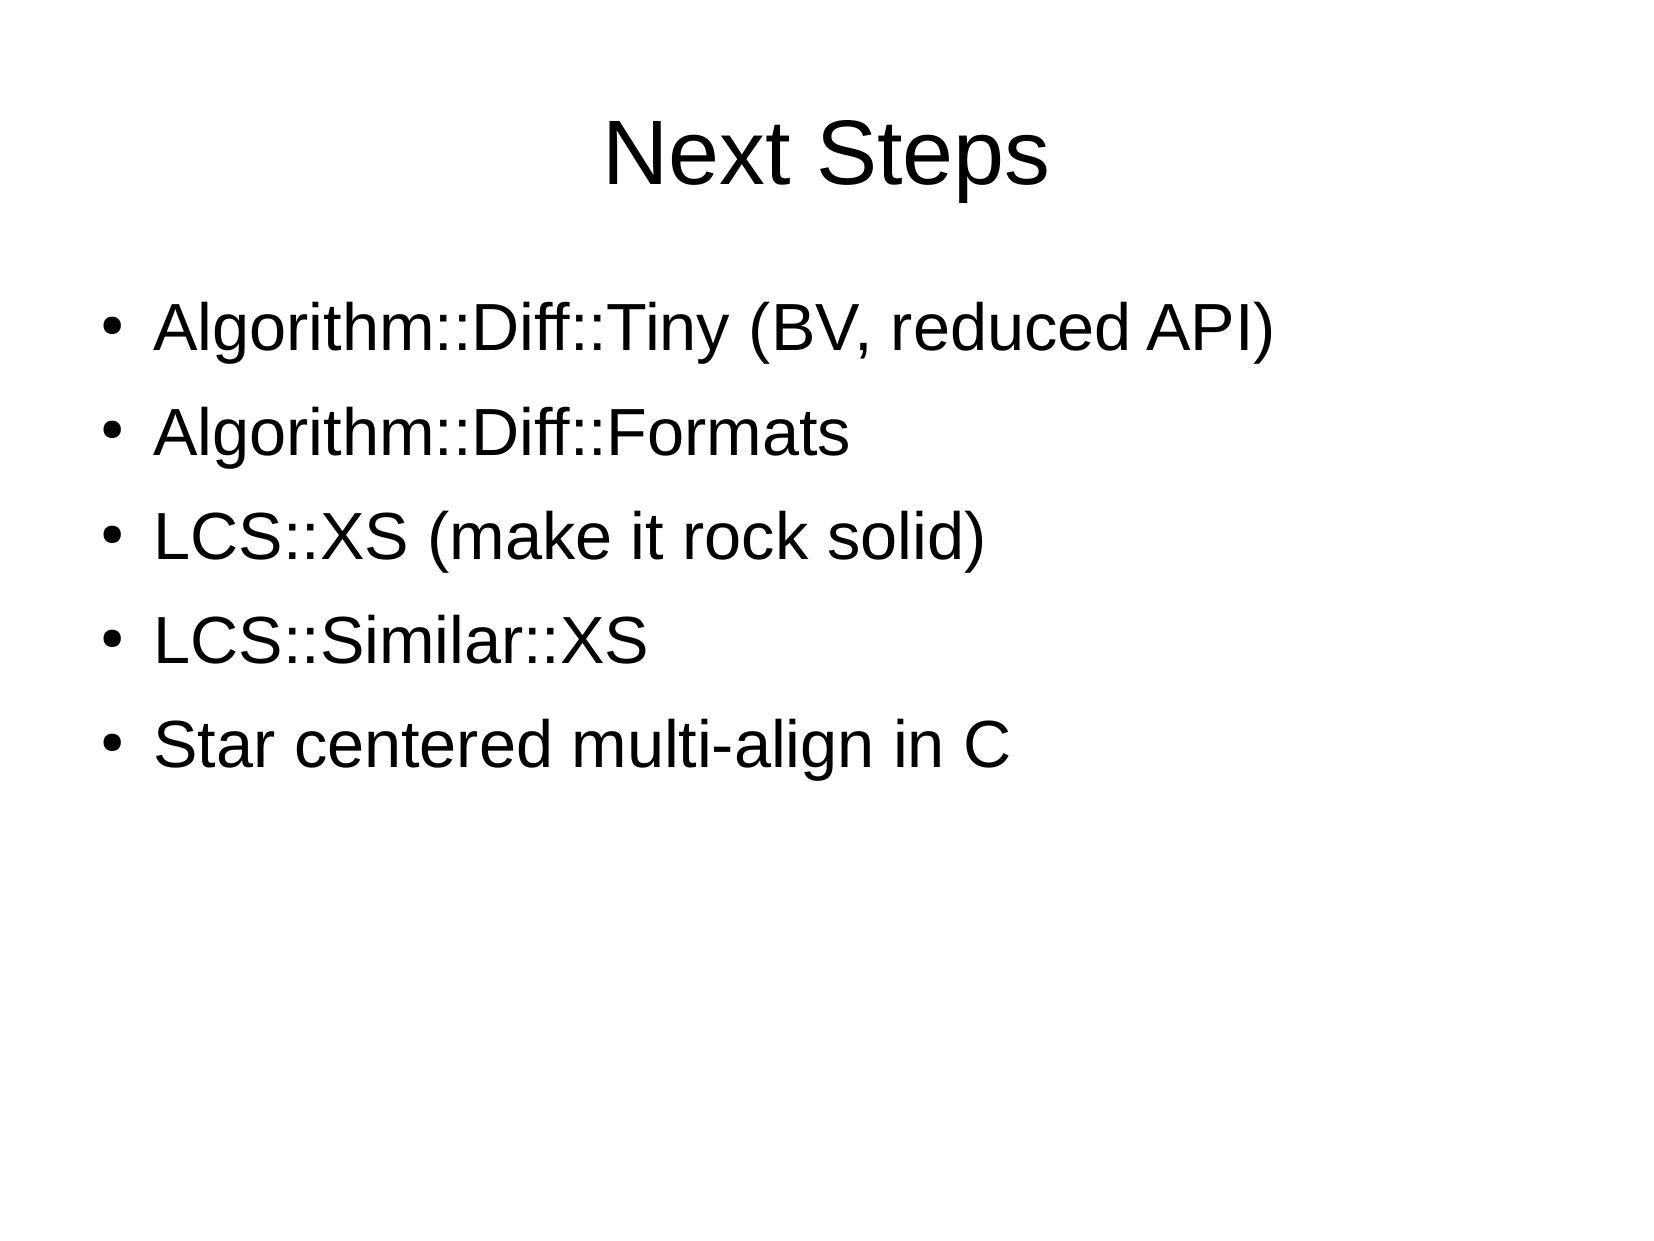

# Next Steps
Algorithm::Diff::Tiny (BV, reduced API)
Algorithm::Diff::Formats
LCS::XS (make it rock solid)
LCS::Similar::XS
Star centered multi-align in C